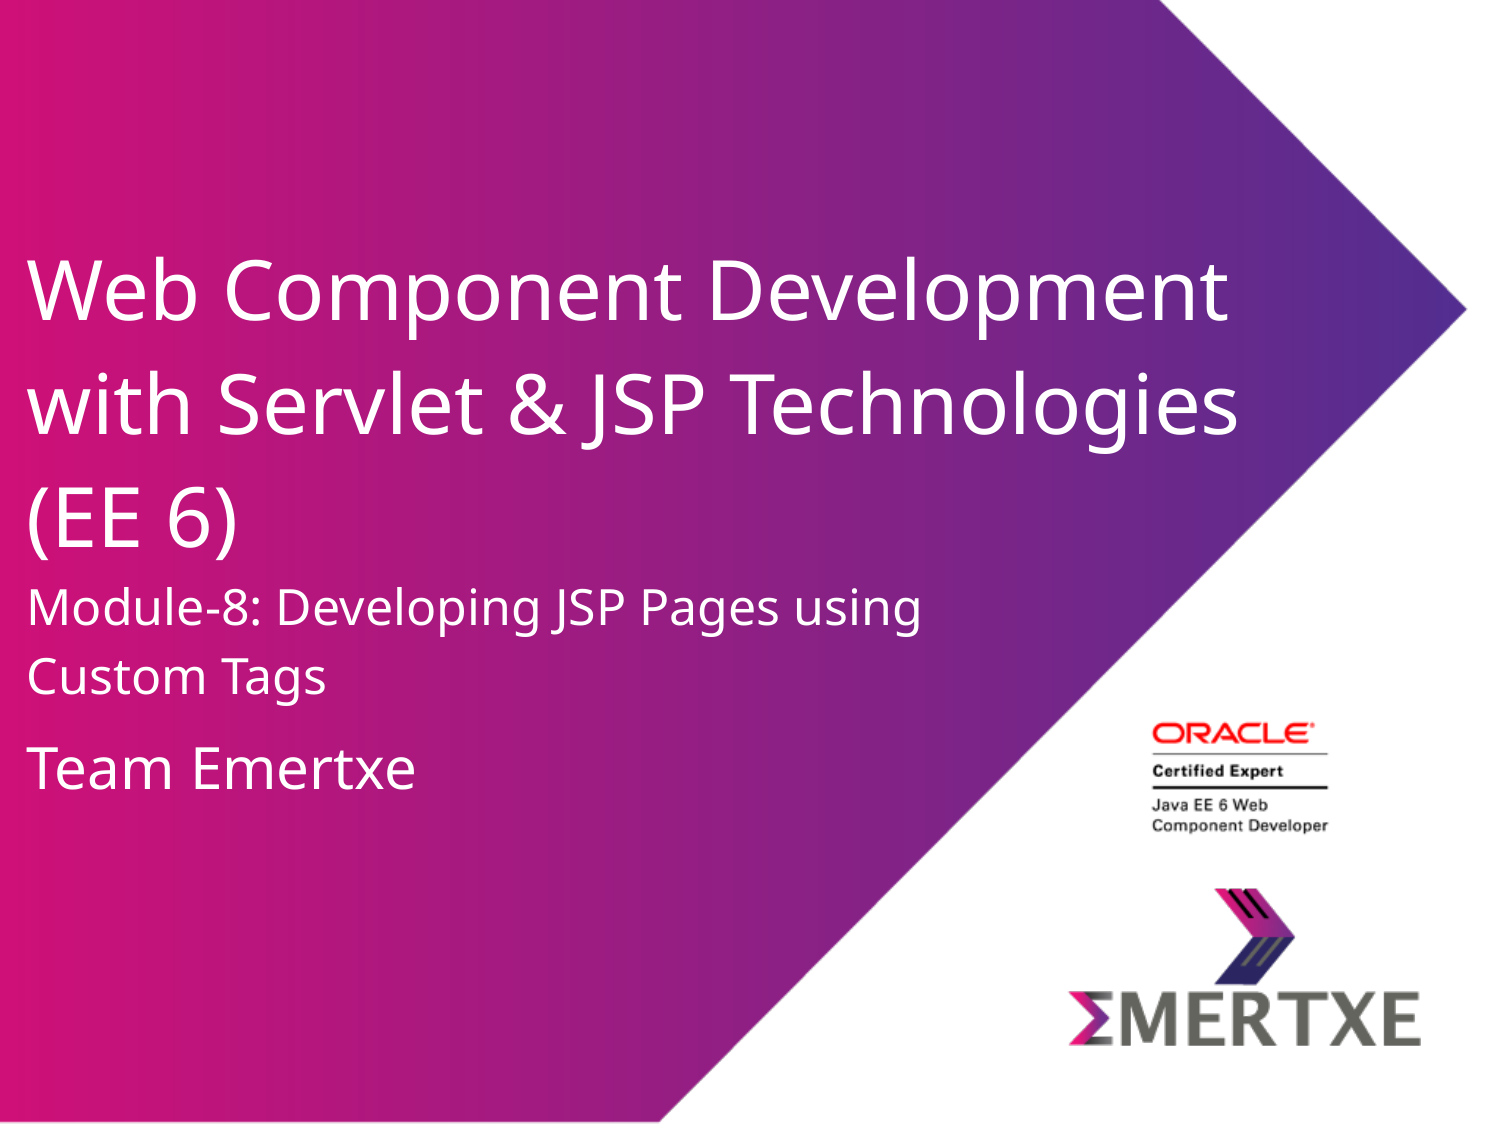

Web Component Development with Servlet & JSP Technologies (EE 6)
Module-8: Developing JSP Pages using
Custom Tags
Team Emertxe